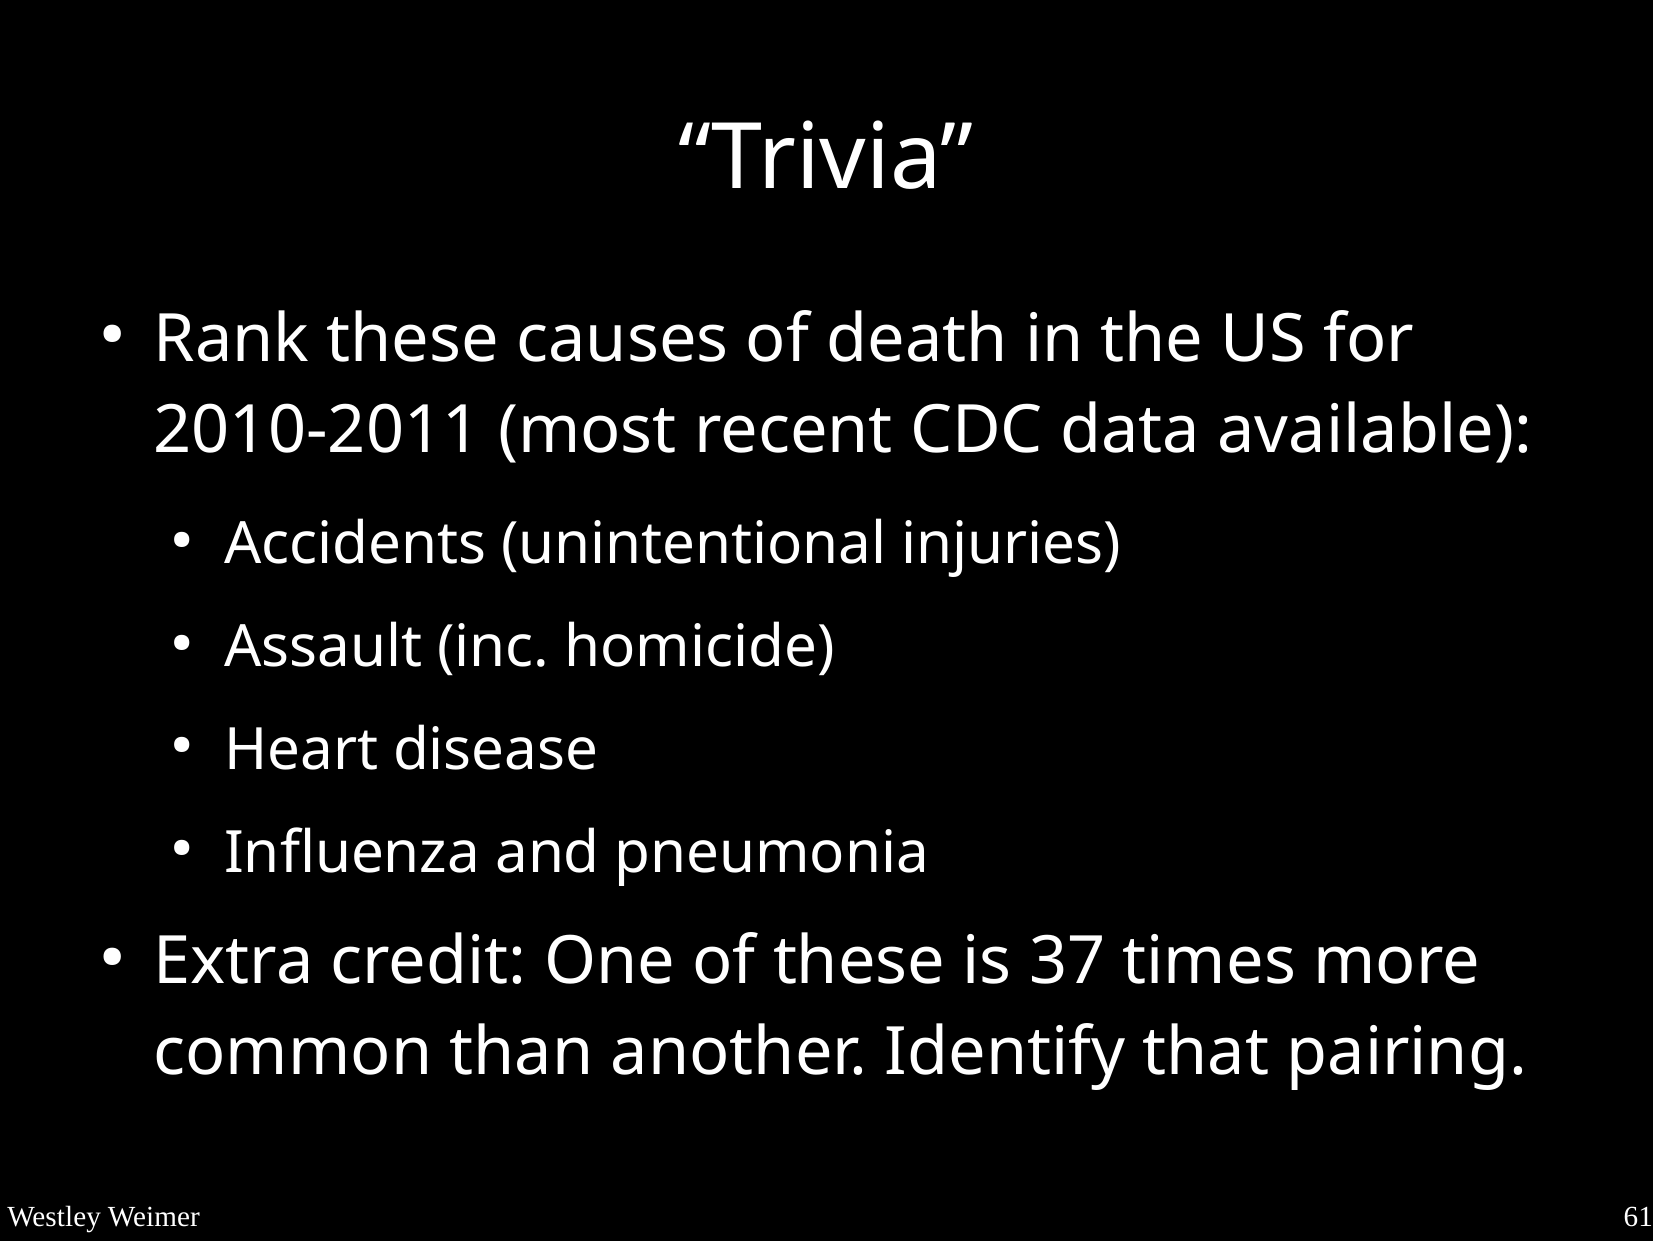

# “Trivia”
Rank these causes of death in the US for 2010-2011 (most recent CDC data available):
Accidents (unintentional injuries)
Assault (inc. homicide)
Heart disease
Influenza and pneumonia
Extra credit: One of these is 37 times more common than another. Identify that pairing.
61